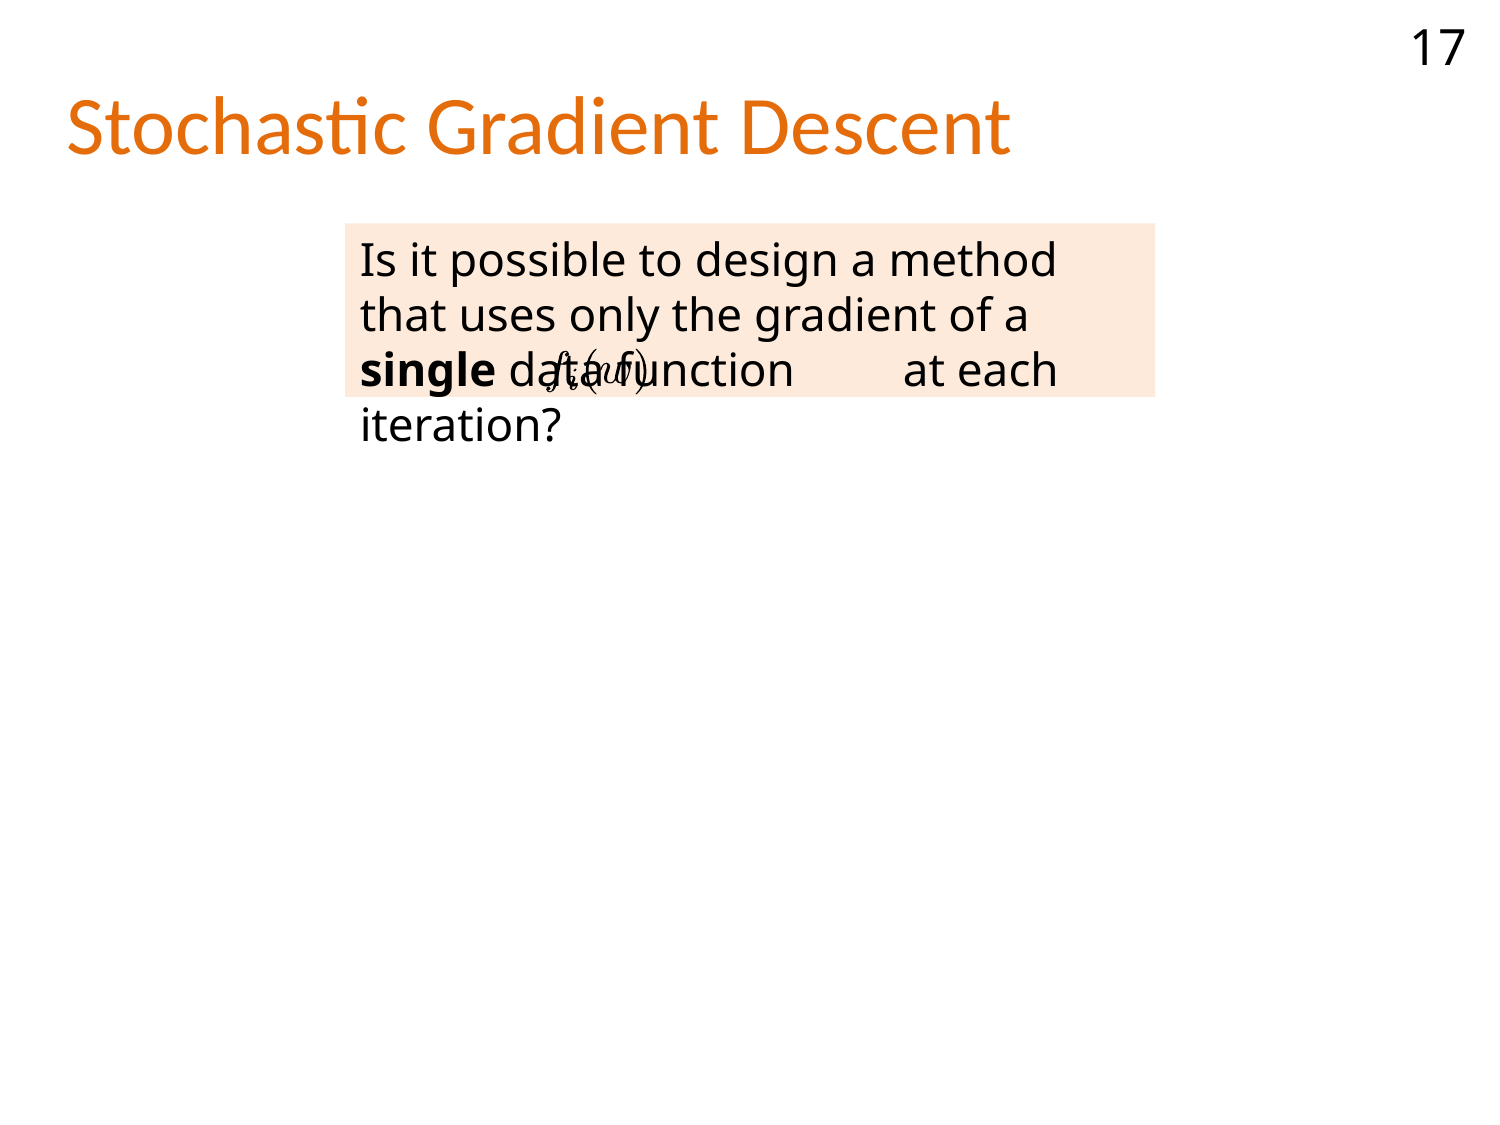

Stochastic Gradient Descent
Is it possible to design a method that uses only the gradient of a single data function at each iteration?